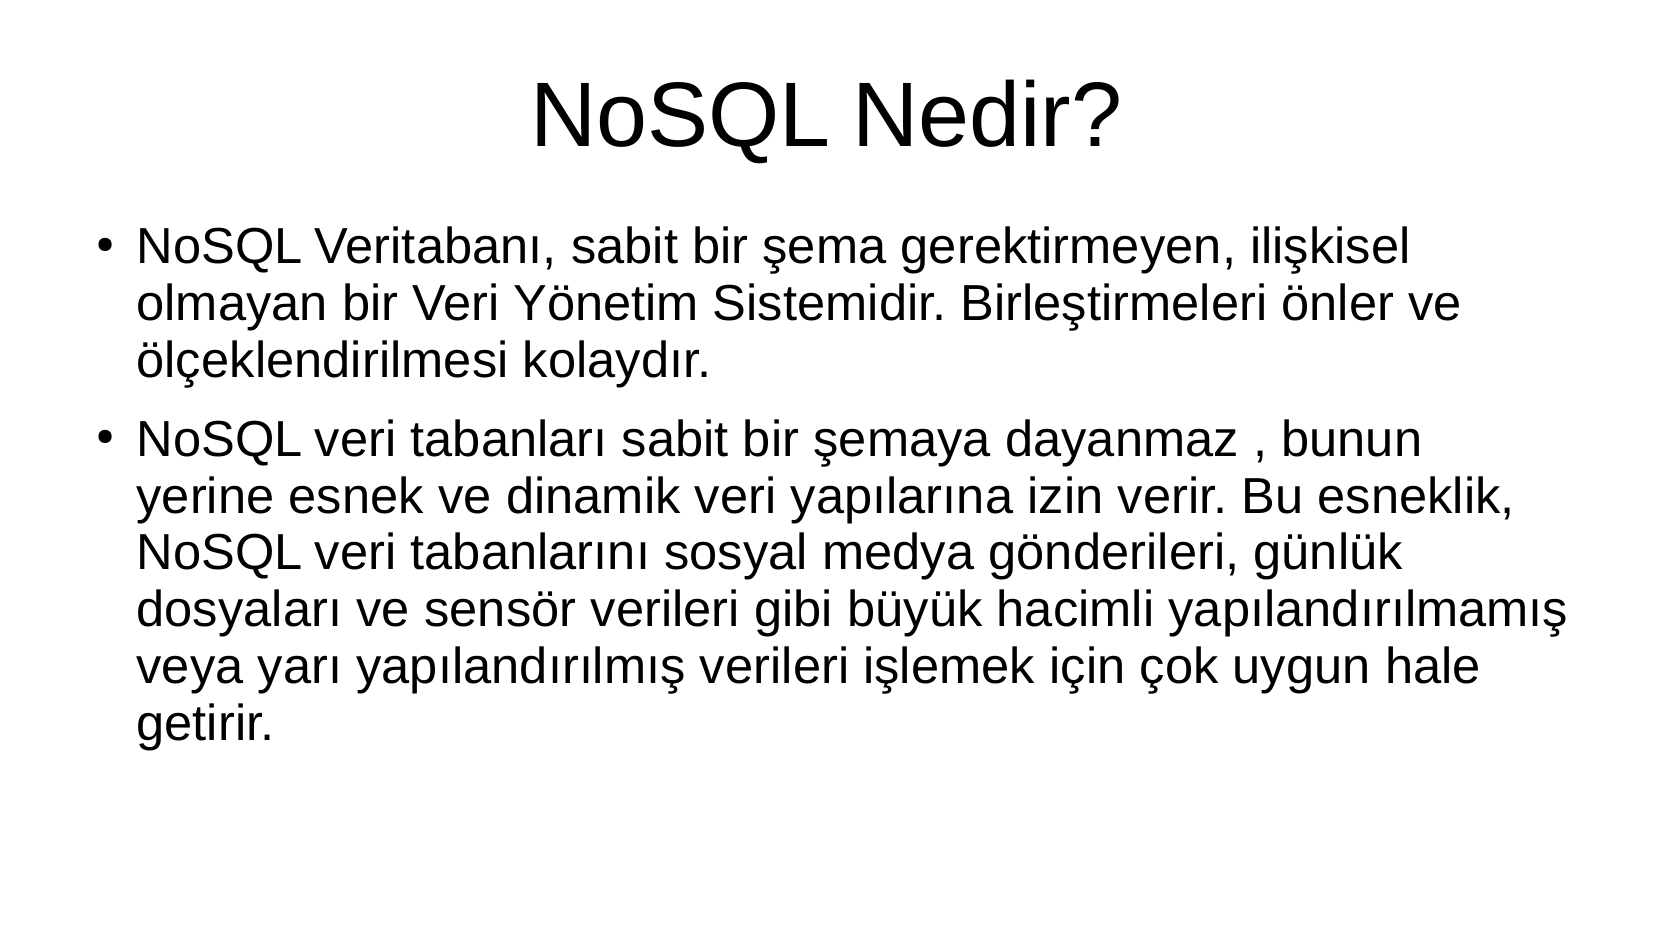

# NoSQL Nedir?
NoSQL Veritabanı, sabit bir şema gerektirmeyen, ilişkisel olmayan bir Veri Yönetim Sistemidir. Birleştirmeleri önler ve ölçeklendirilmesi kolaydır.
NoSQL veri tabanları sabit bir şemaya dayanmaz , bunun yerine esnek ve dinamik veri yapılarına izin verir. Bu esneklik, NoSQL veri tabanlarını sosyal medya gönderileri, günlük dosyaları ve sensör verileri gibi büyük hacimli yapılandırılmamış veya yarı yapılandırılmış verileri işlemek için çok uygun hale getirir.